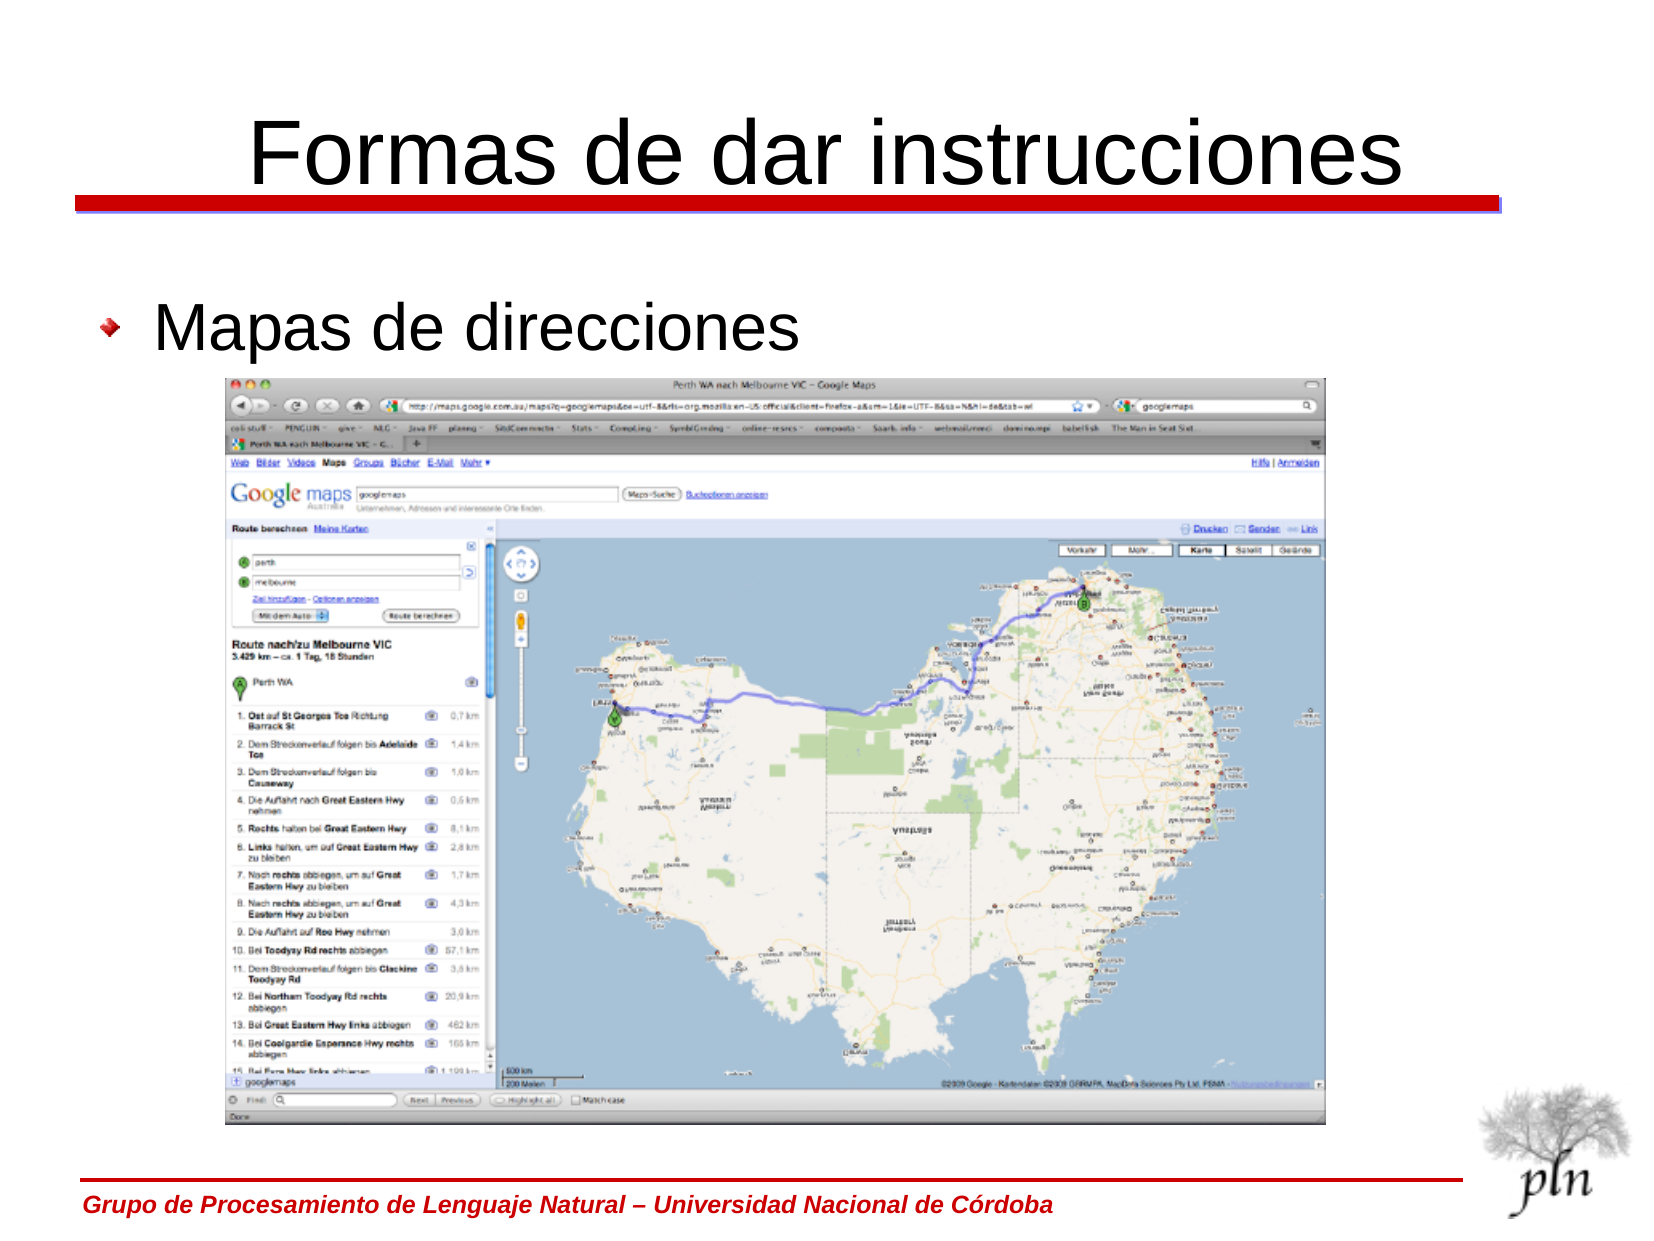

# Formas de dar instrucciones
Mapas de direcciones